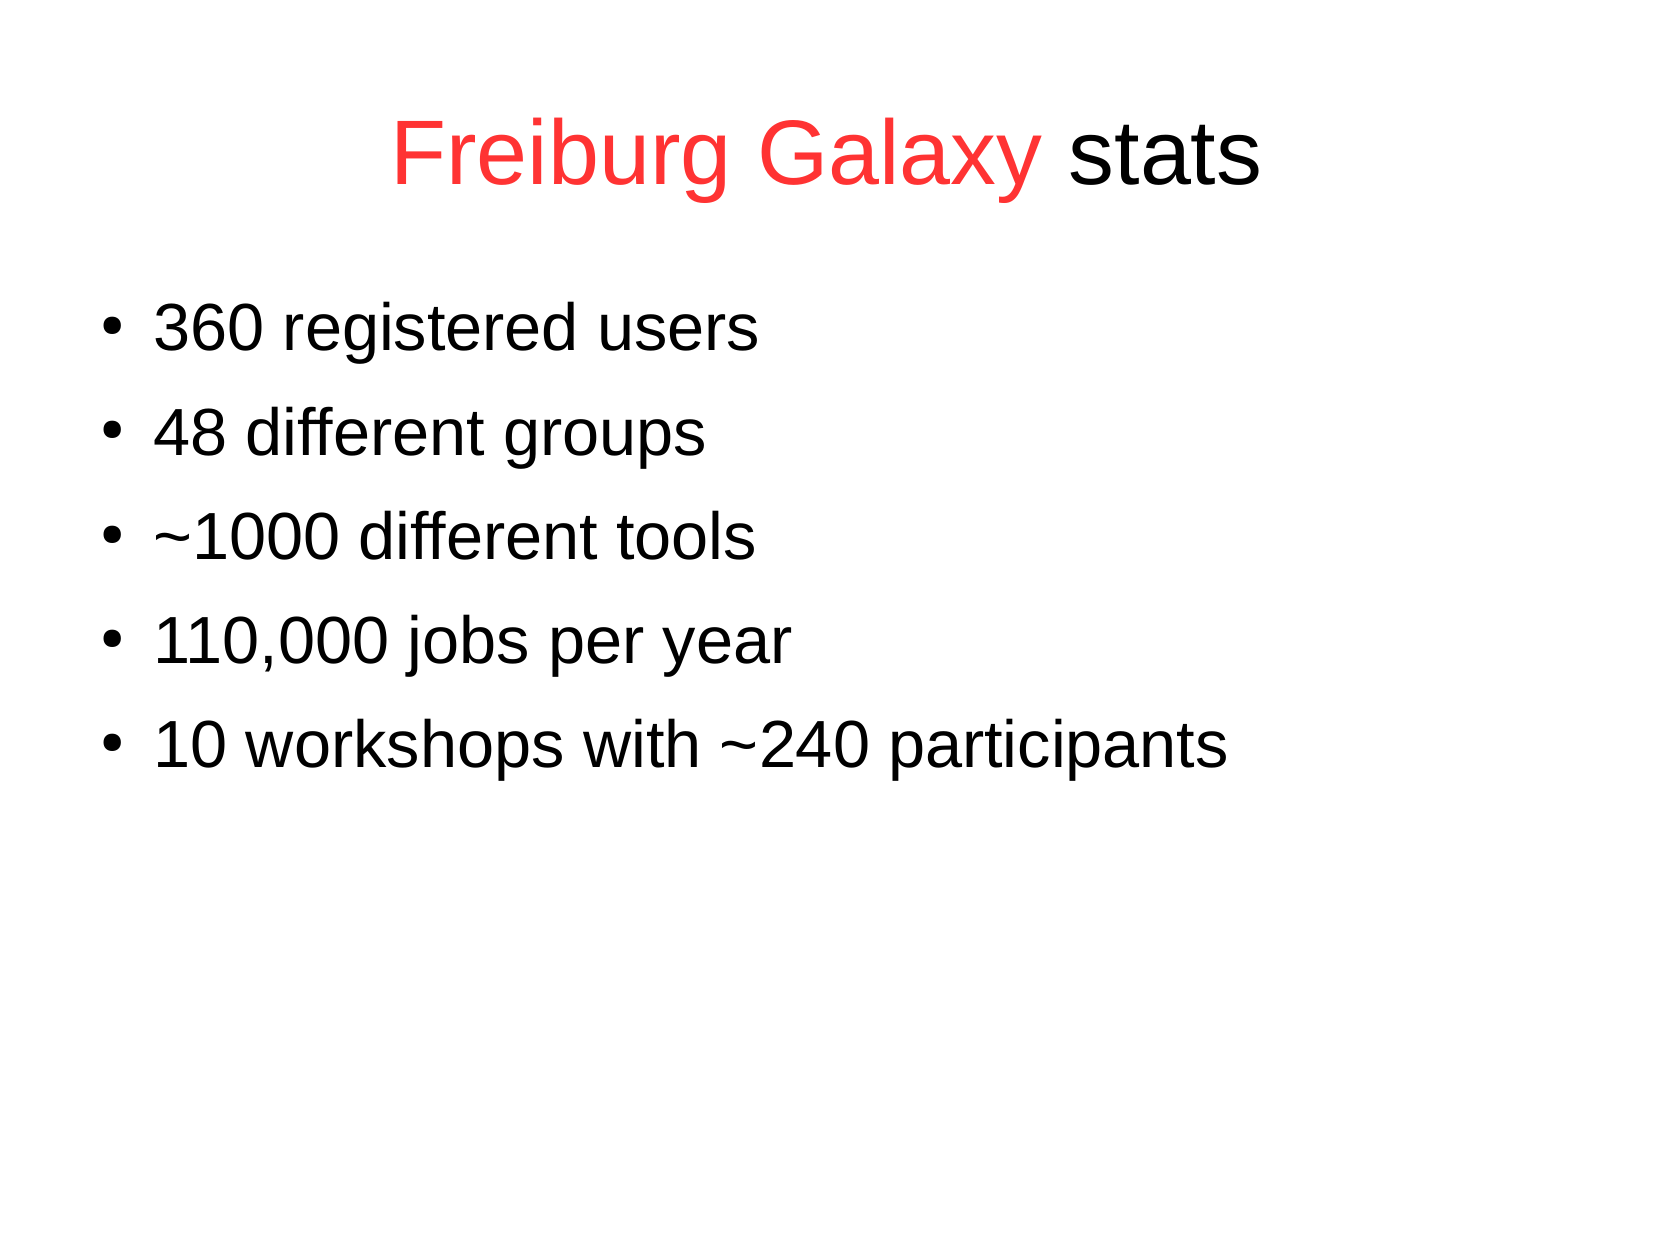

# Freiburg Galaxy stats
360 registered users
48 different groups
~1000 different tools
110,000 jobs per year
10 workshops with ~240 participants